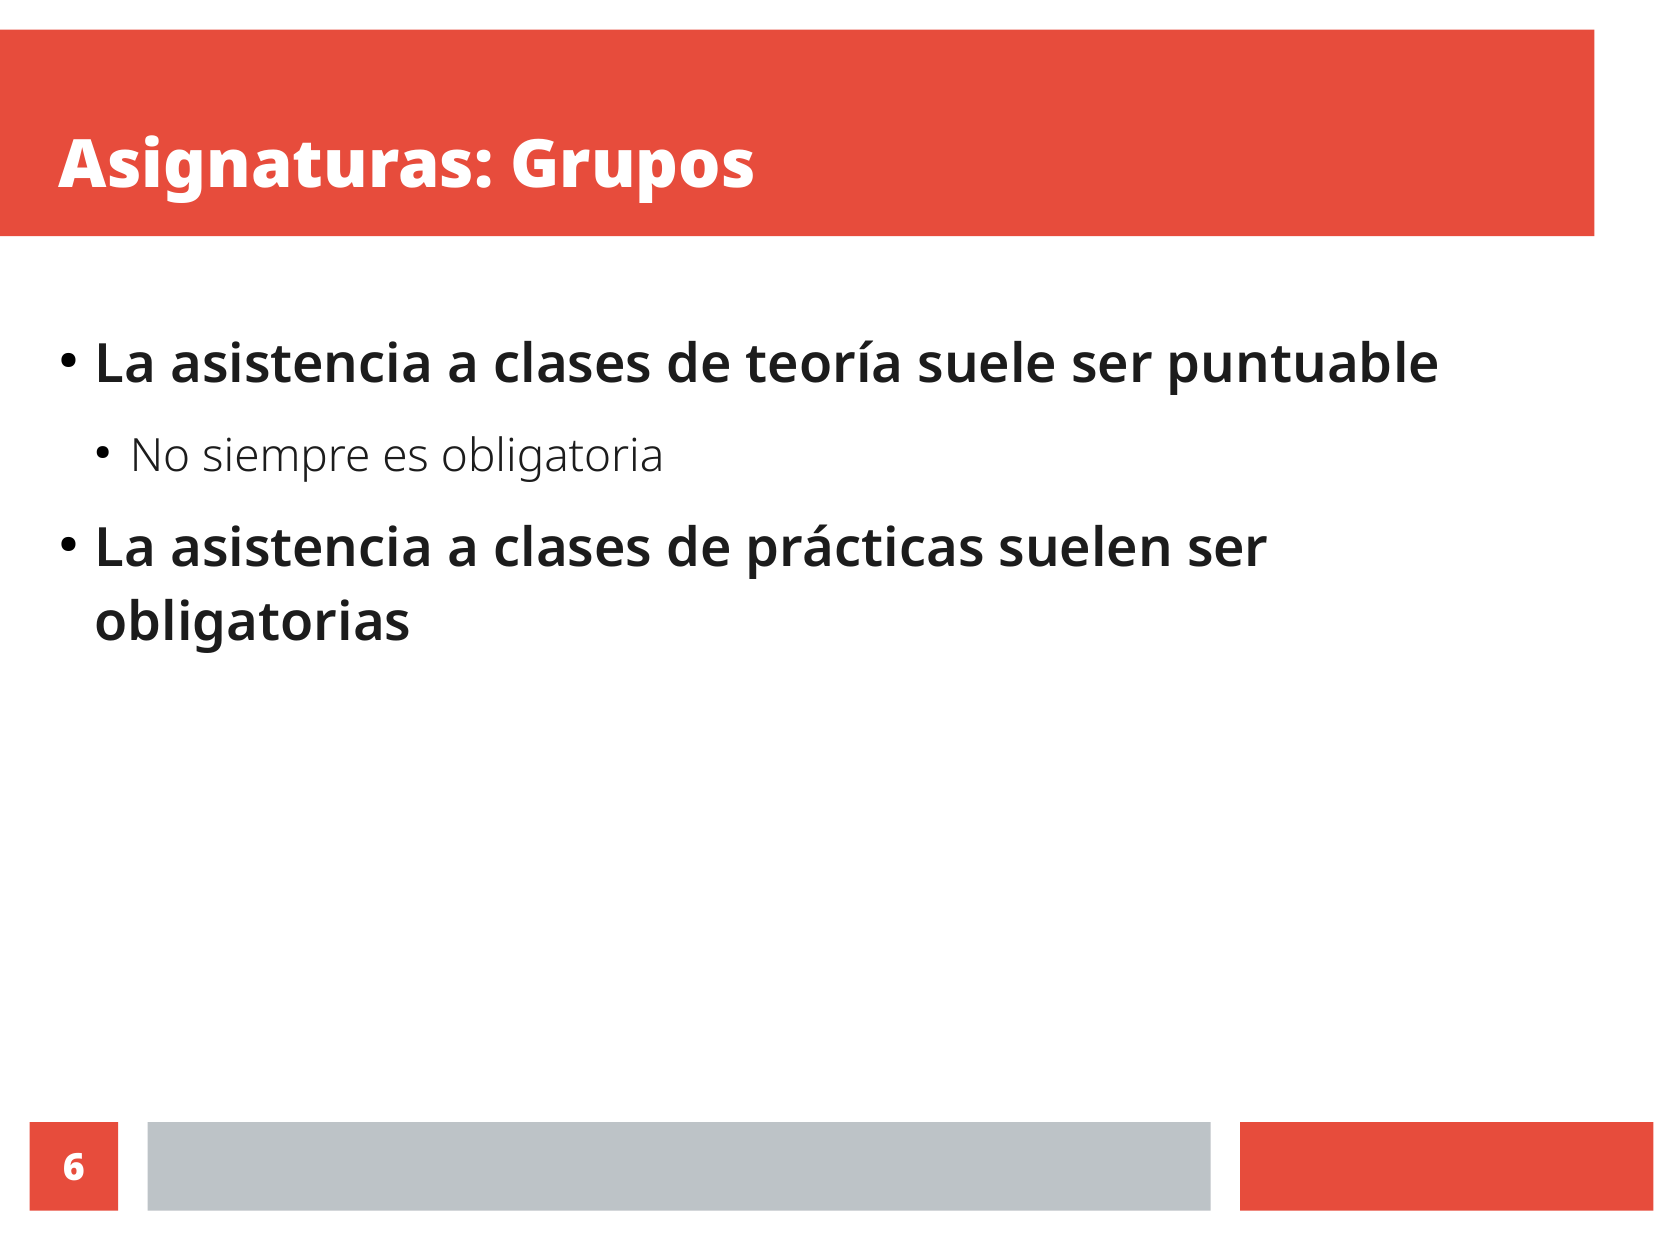

# Asignaturas: Grupos
La asistencia a clases de teoría suele ser puntuable
No siempre es obligatoria
La asistencia a clases de prácticas suelen ser obligatorias
6